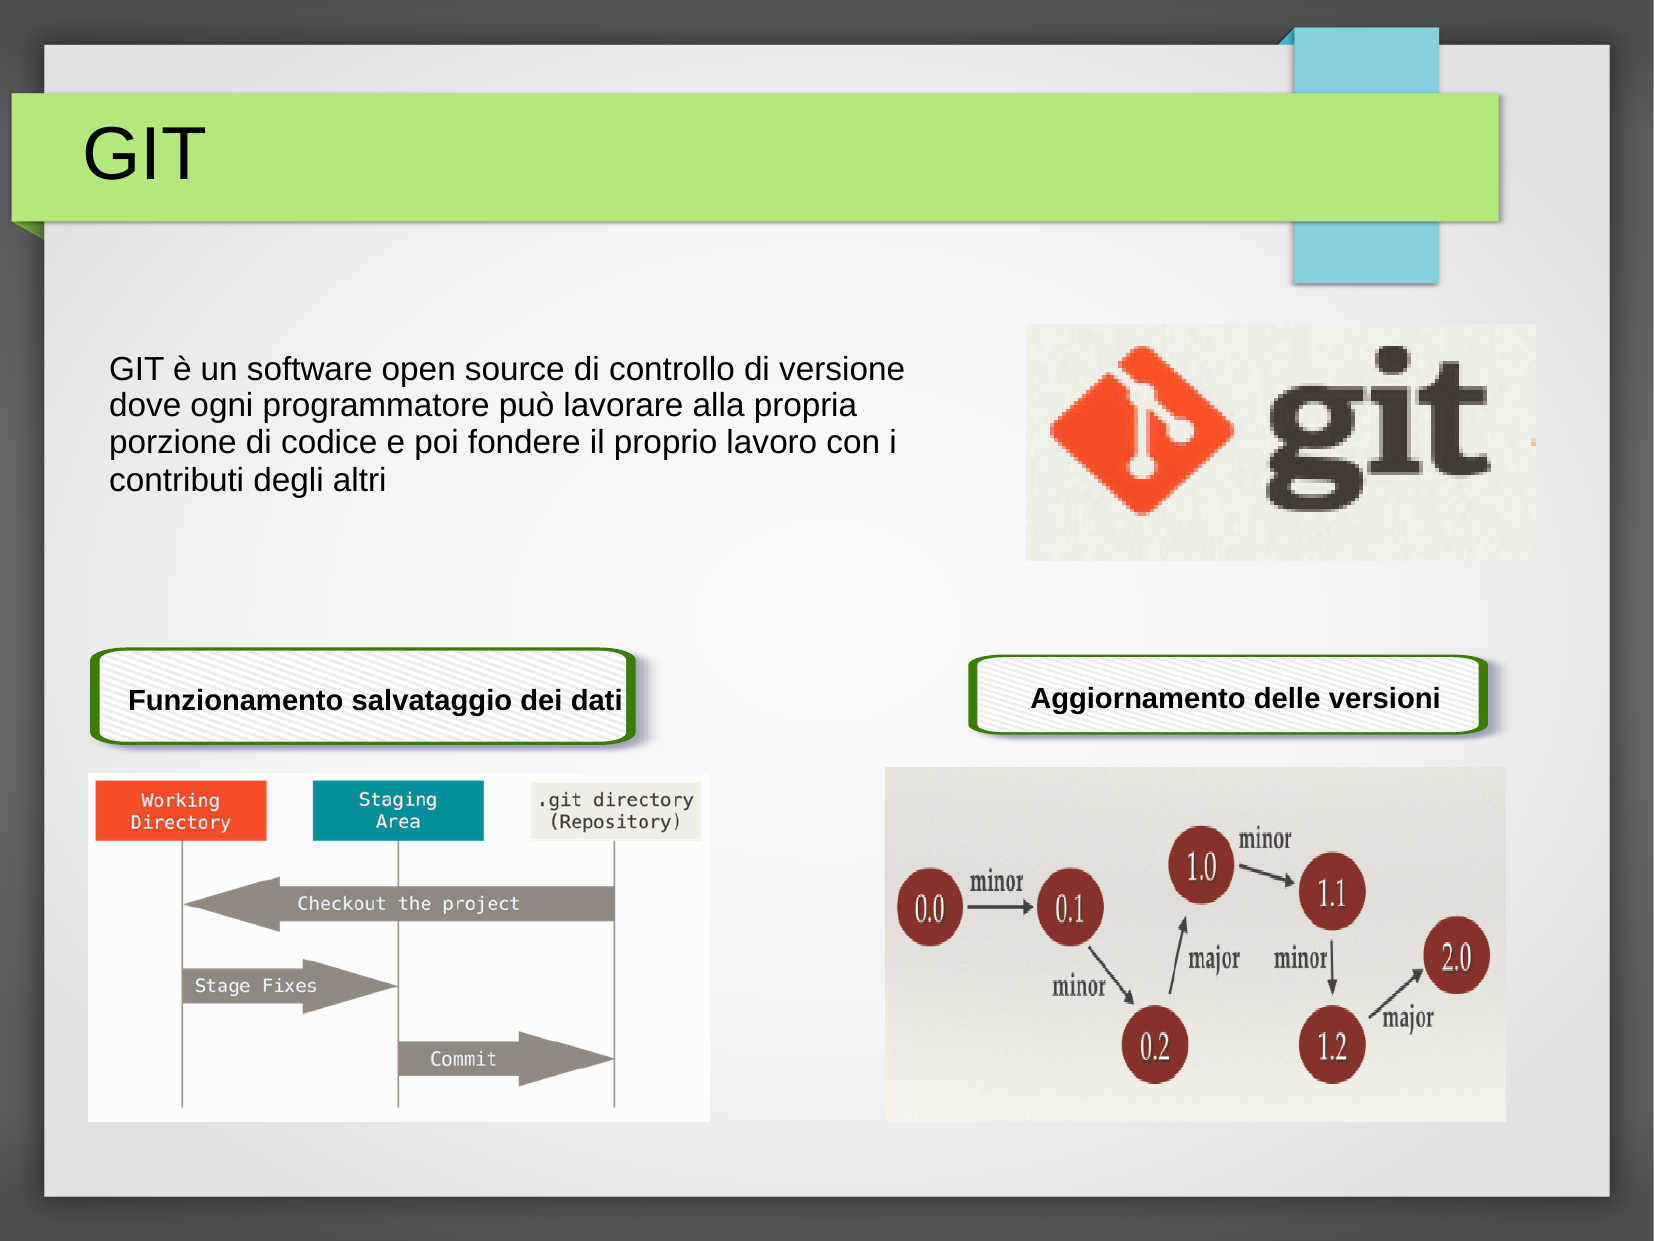

# GIT
GIT è un software open source di controllo di versione
dove ogni programmatore può lavorare alla propria porzione di codice e poi fondere il proprio lavoro con i contributi degli altri
Funzionamento salvataggio dei dati
Aggiornamento delle versioni